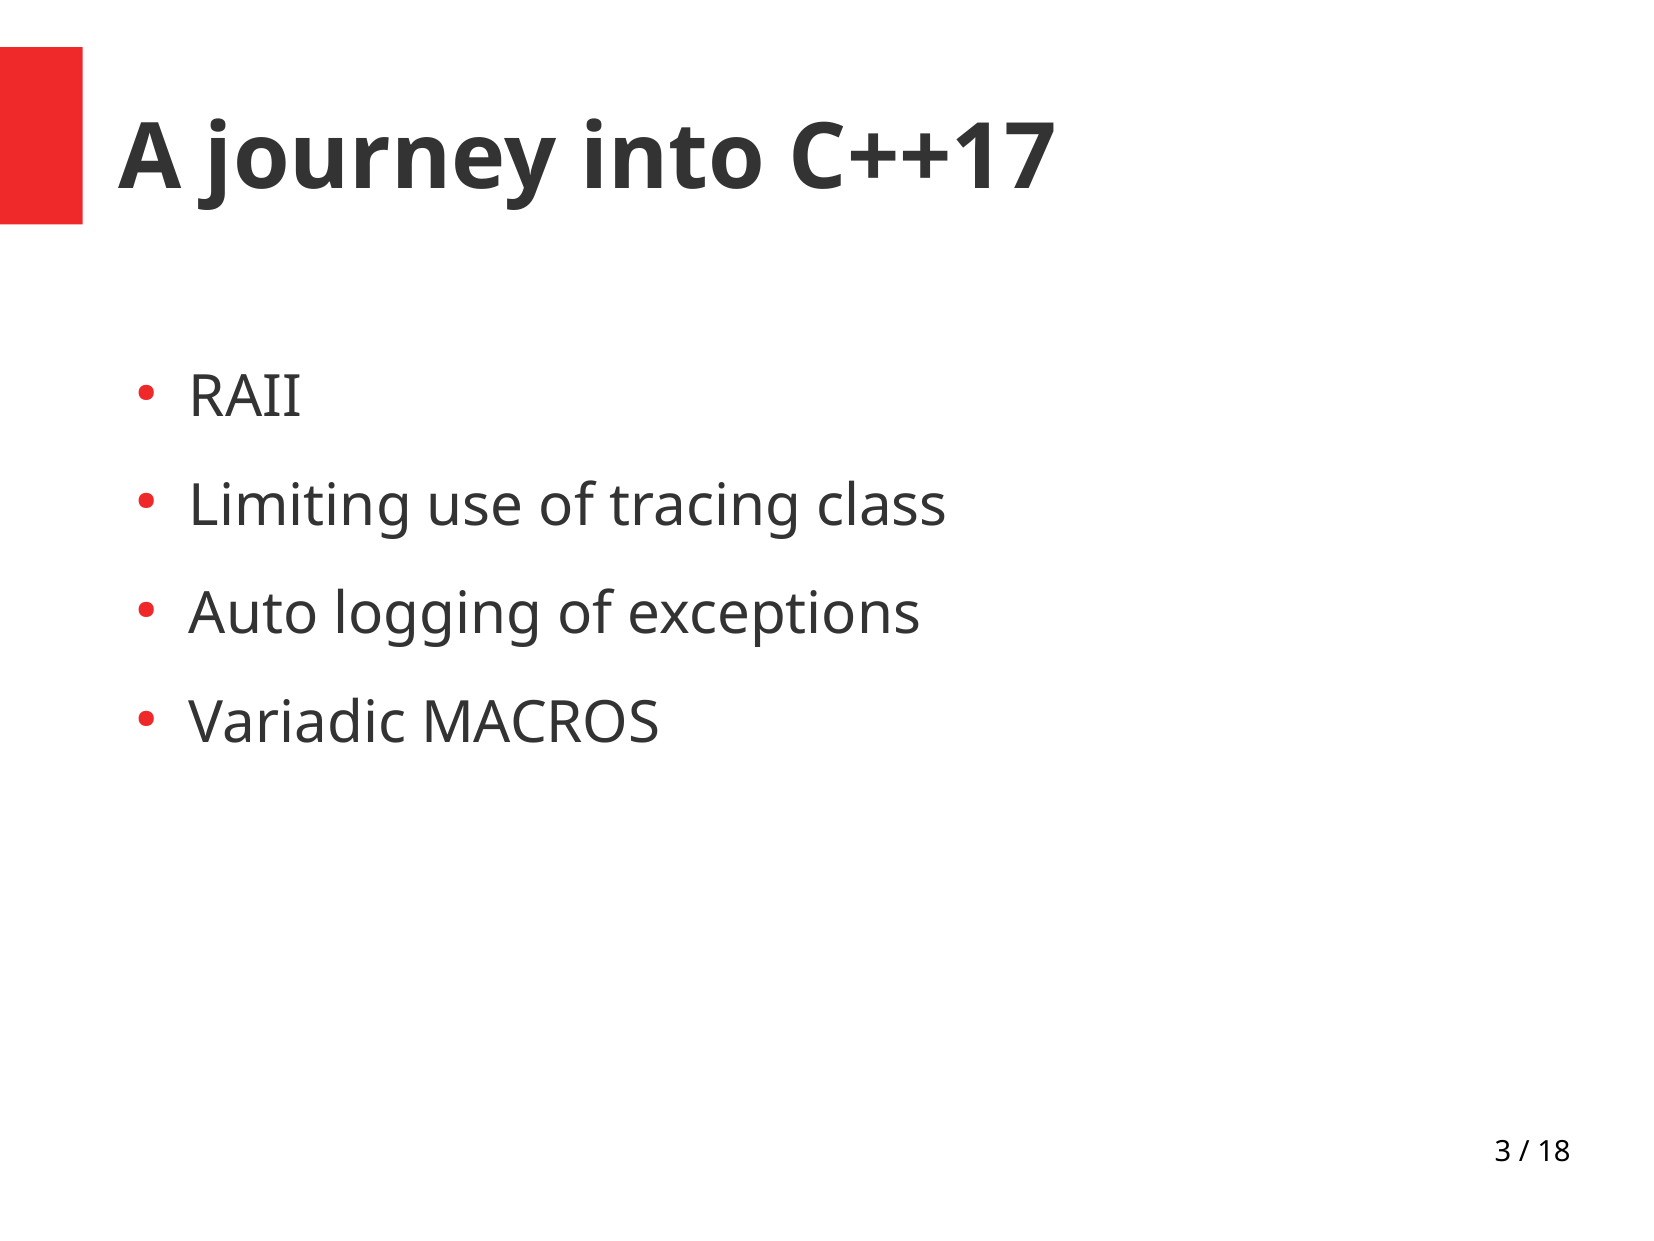

# A journey into C++17
RAII
Limiting use of tracing class
Auto logging of exceptions
Variadic MACROS
3